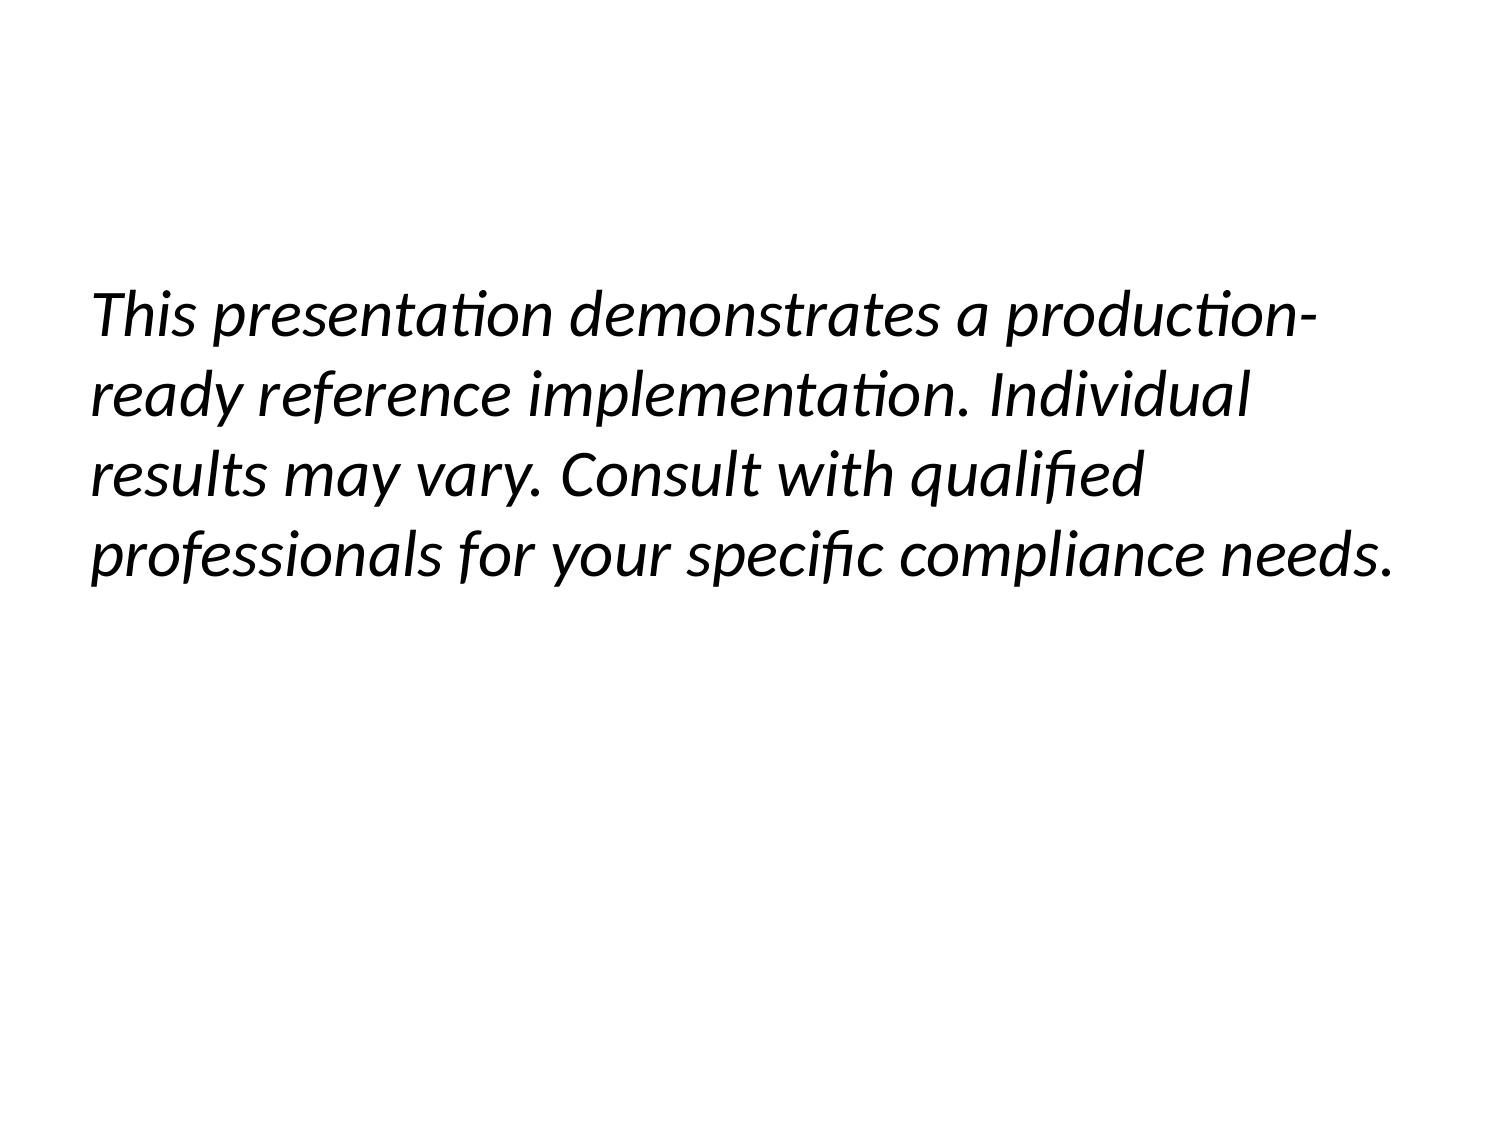

# This presentation demonstrates a production-ready reference implementation. Individual results may vary. Consult with qualified professionals for your specific compliance needs.